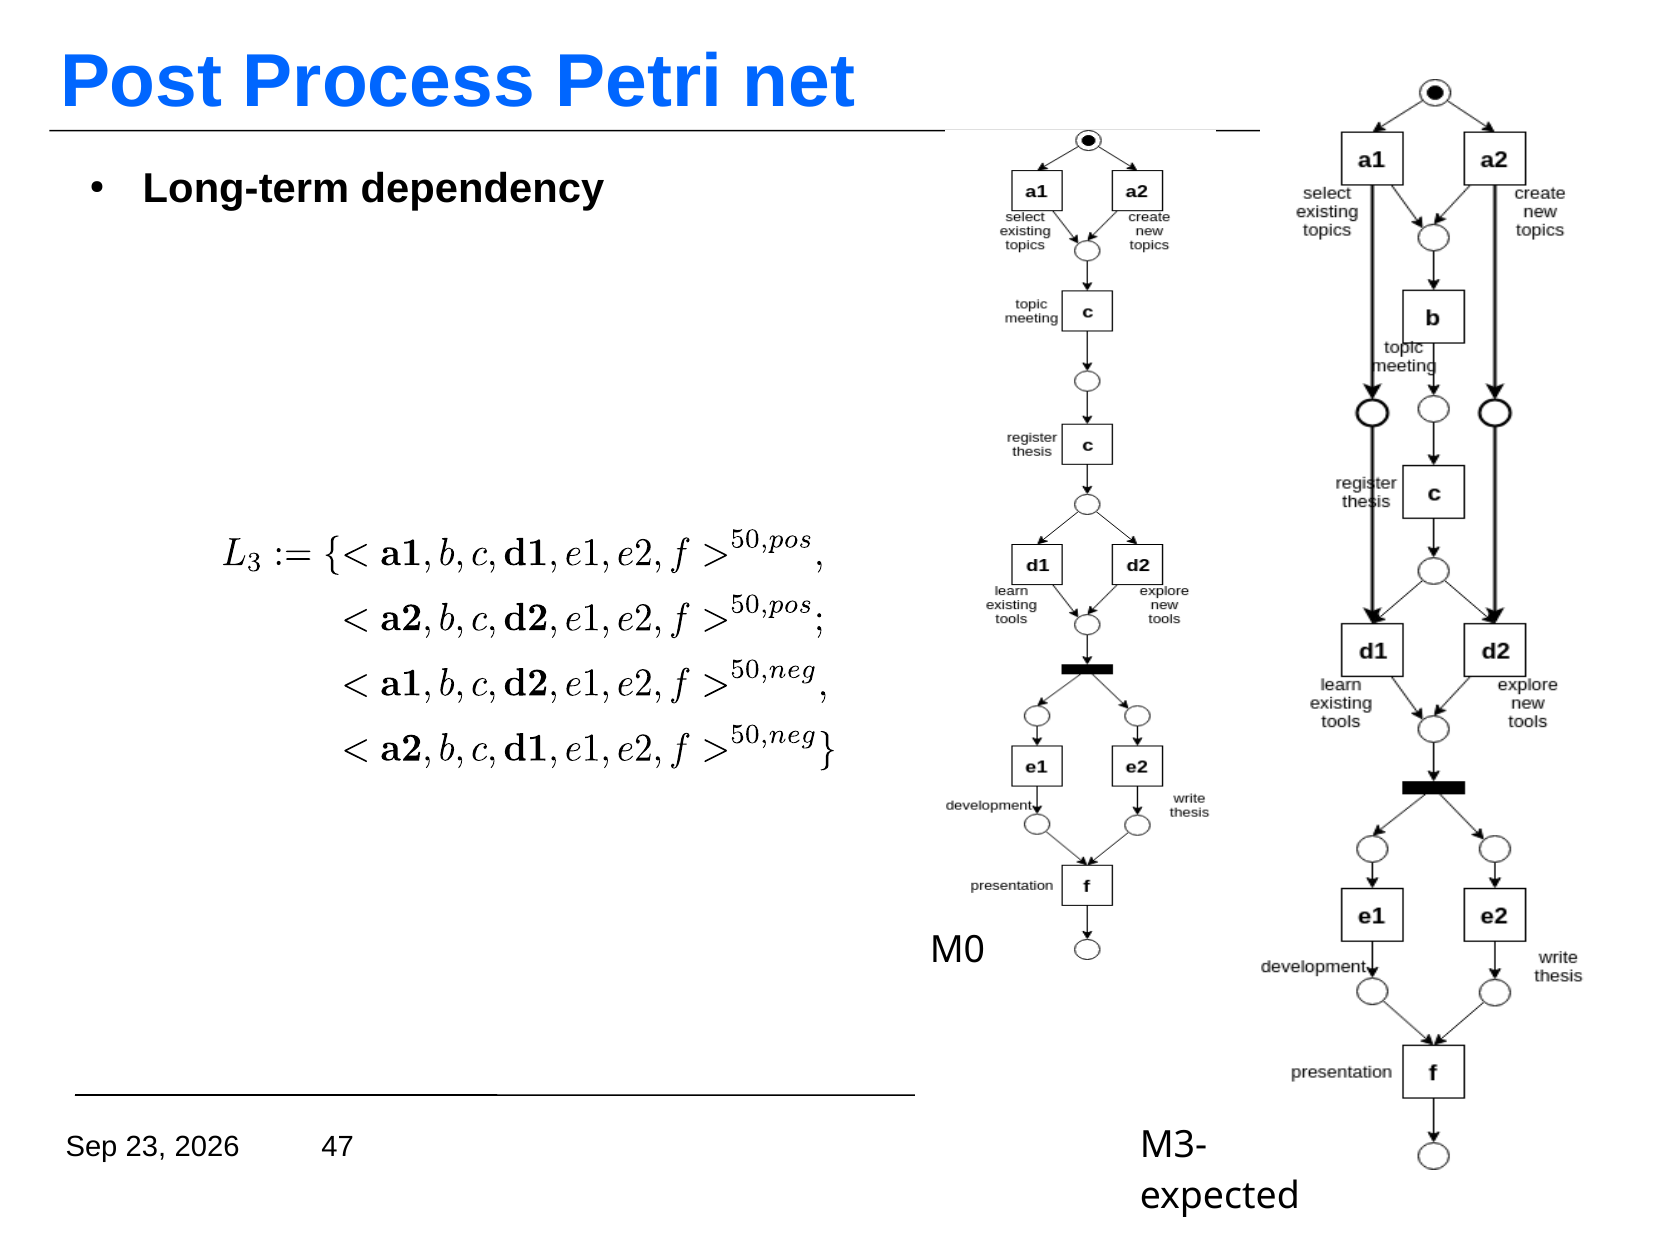

# Post Process Petri net
Long-term dependency
M0
M3-expected